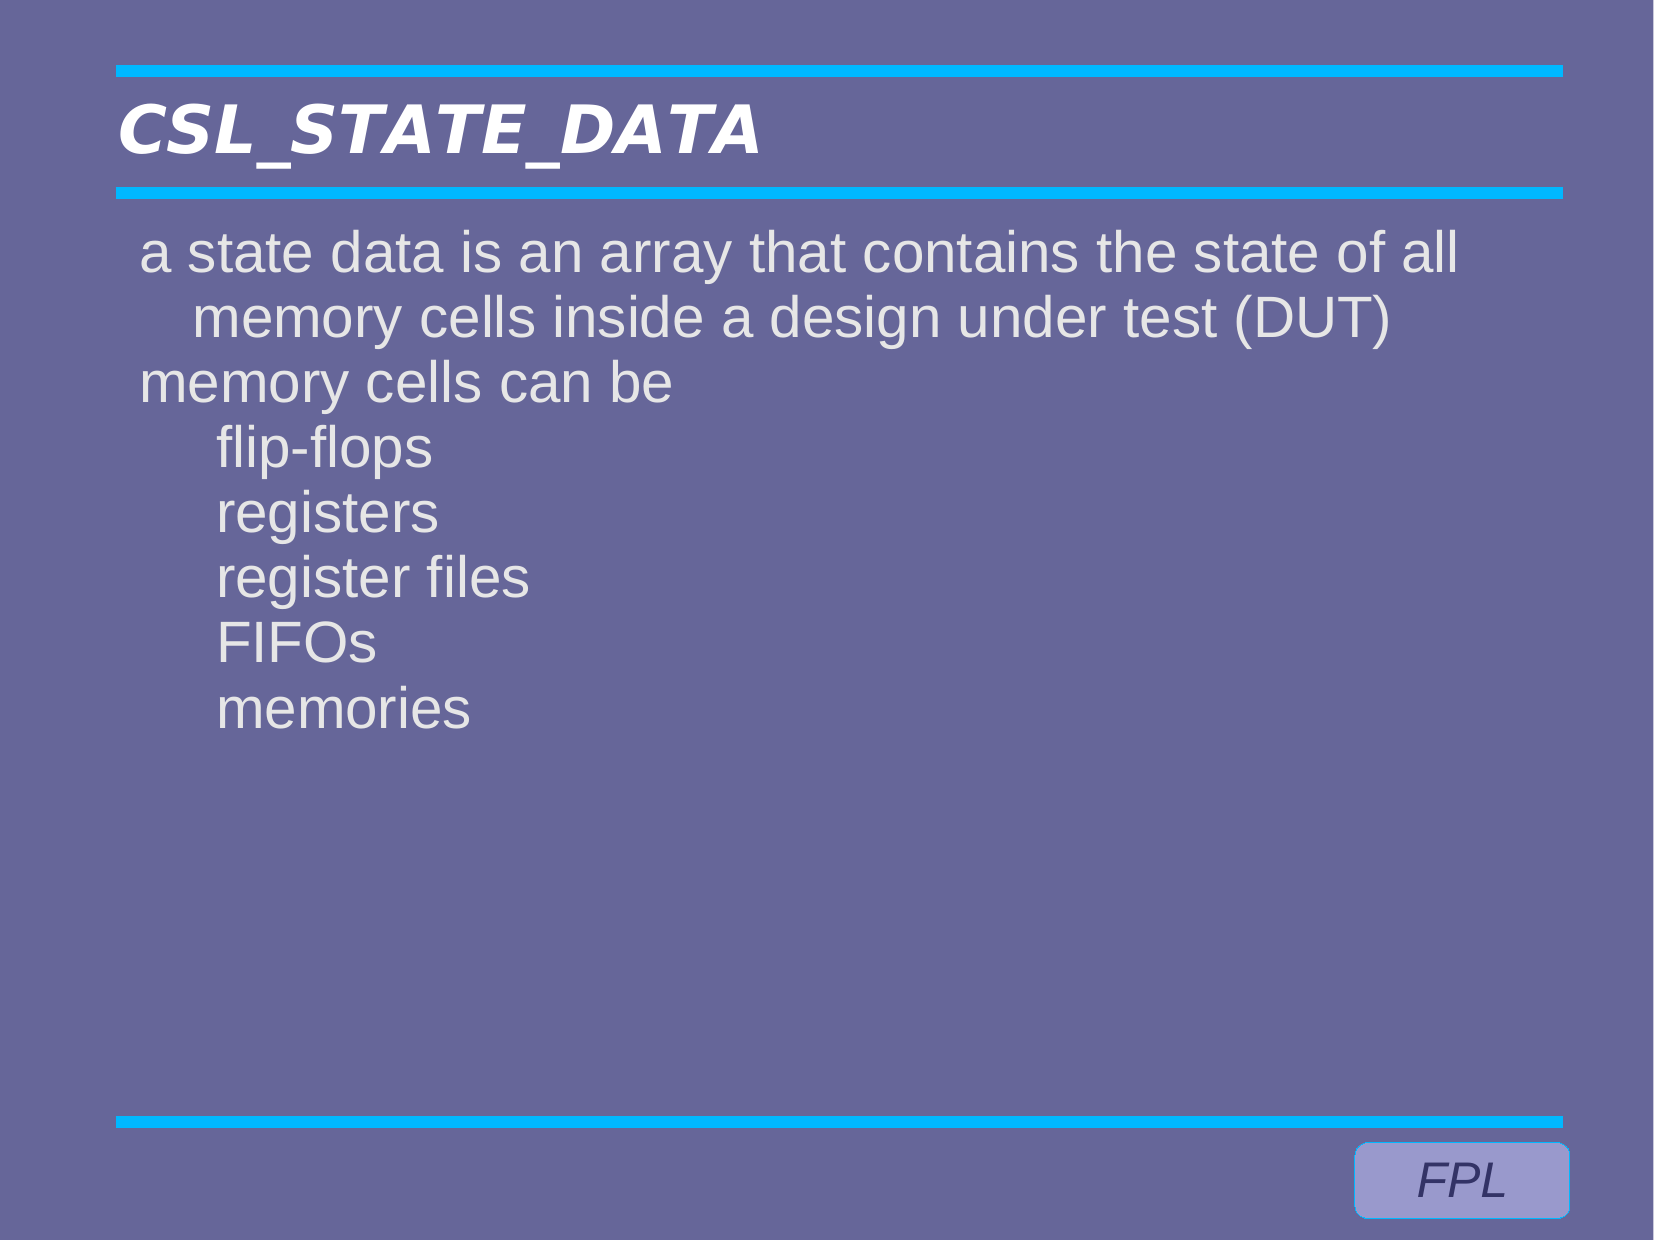

# CSL_STATE_DATA
a state data is an array that contains the state of all memory cells inside a design under test (DUT)
memory cells can be
flip-flops
registers
register files
FIFOs
memories